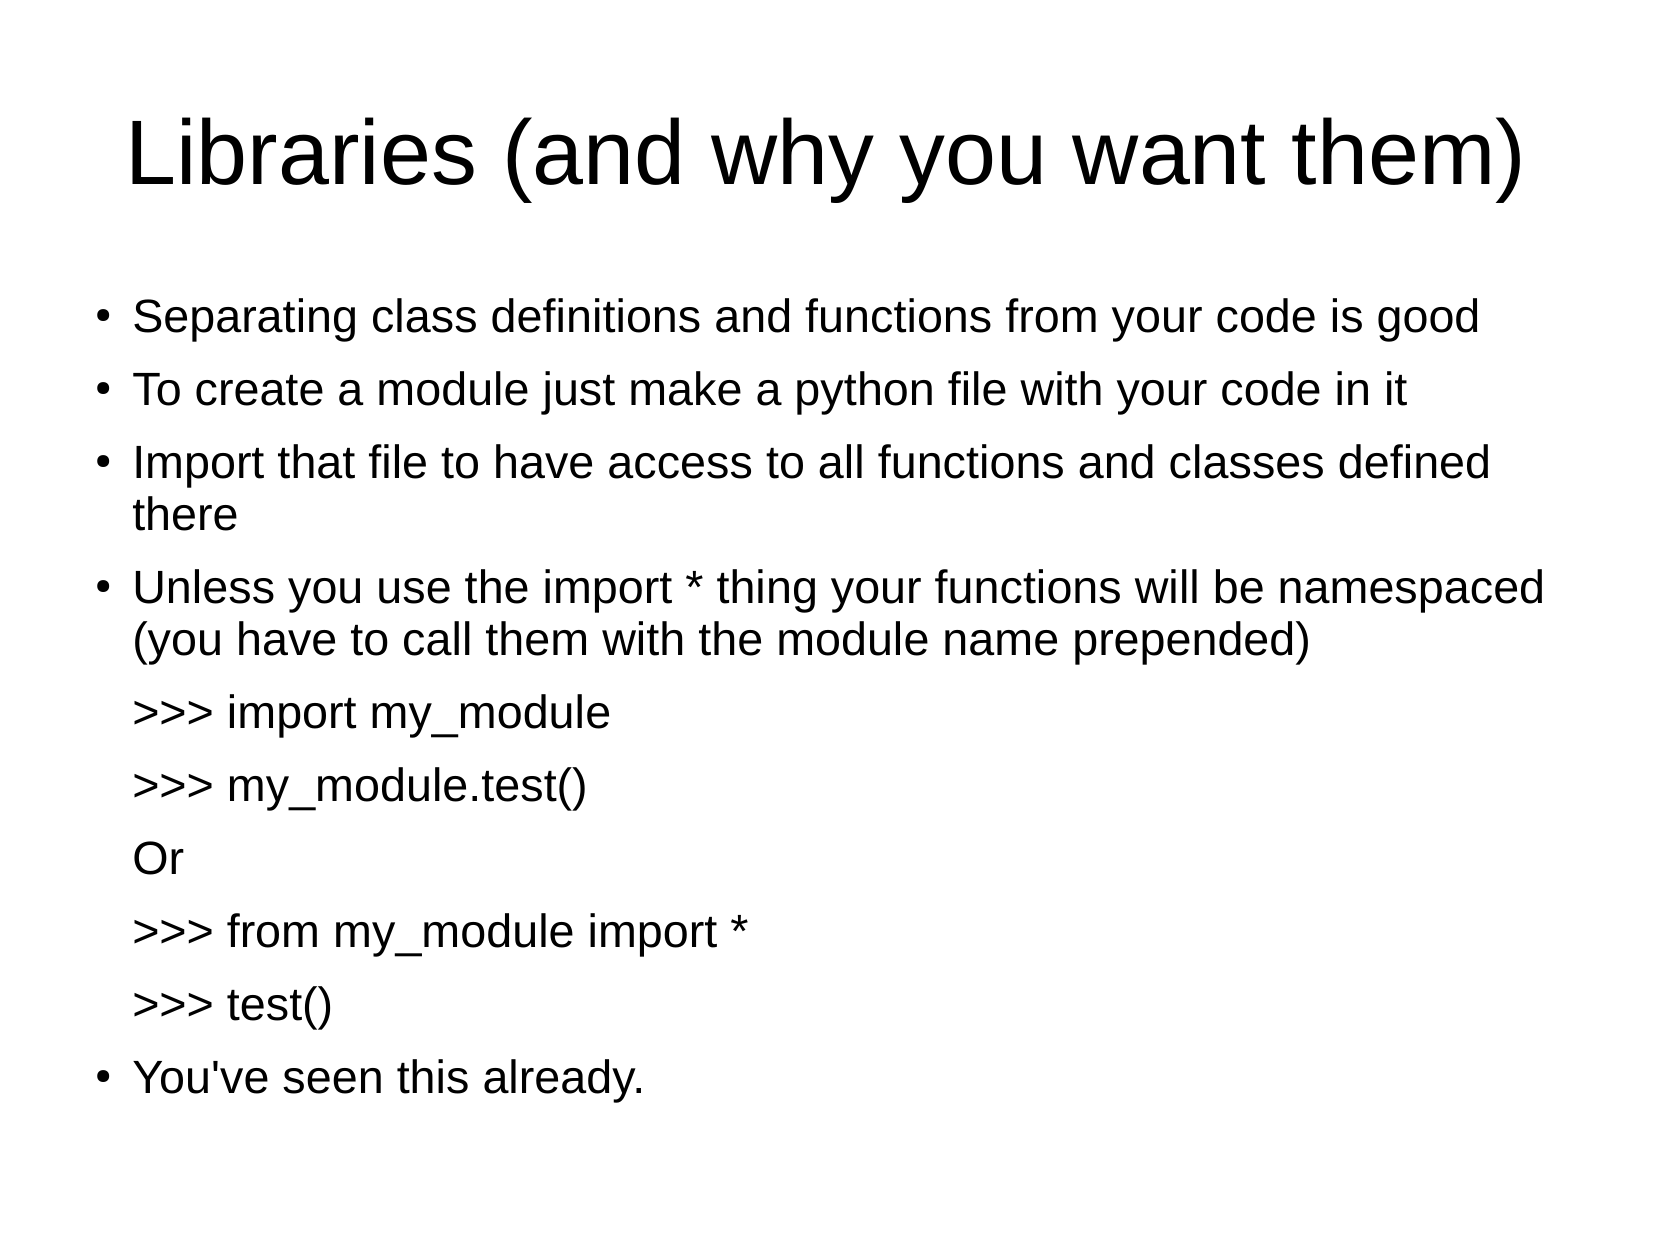

# Libraries (and why you want them)
Separating class definitions and functions from your code is good
To create a module just make a python file with your code in it
Import that file to have access to all functions and classes defined there
Unless you use the import * thing your functions will be namespaced (you have to call them with the module name prepended)
>>> import my_module
>>> my_module.test()
Or
>>> from my_module import *
>>> test()
You've seen this already.